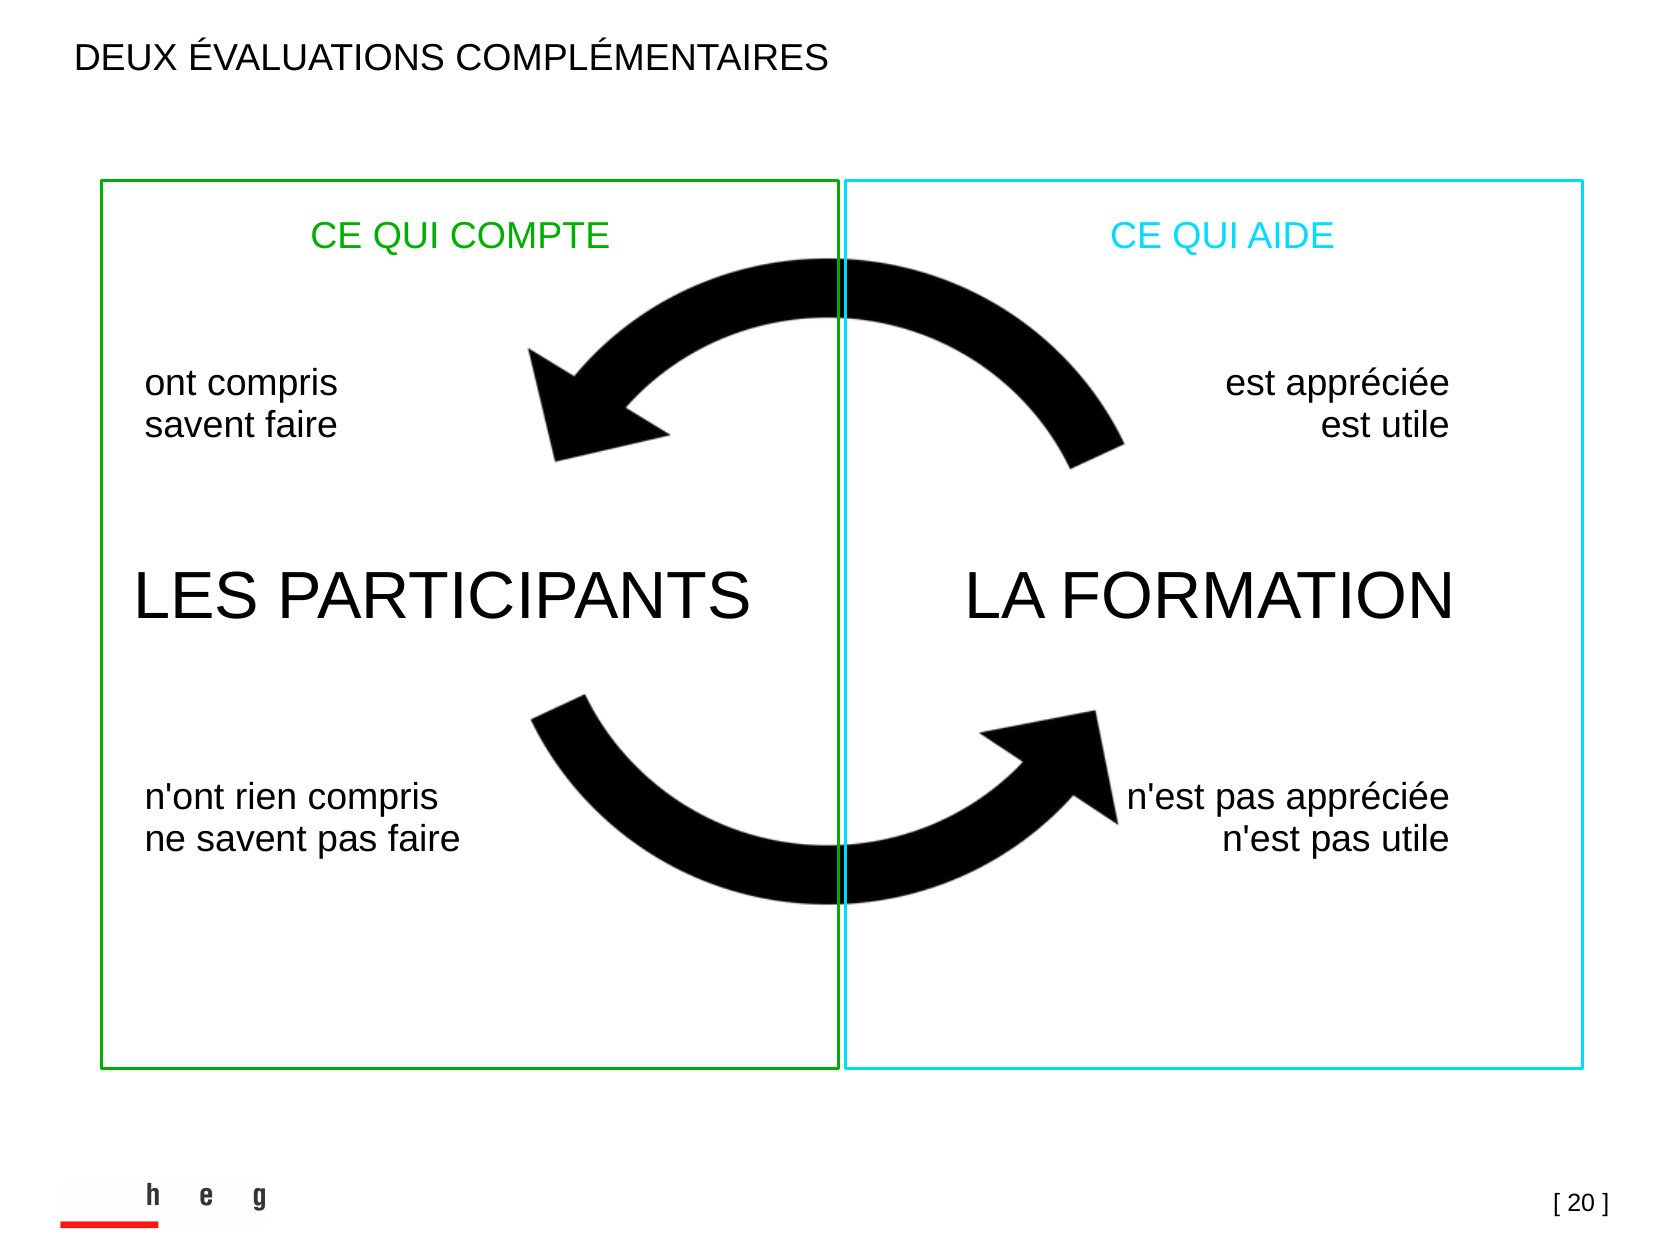

DEUX ÉVALUATIONS COMPLÉMENTAIRES
LES PARTICIPANTS
LA FORMATION
CE QUI COMPTE
CE QUI AIDE
ont compris
savent faire
est appréciée
est utile
n'ont rien compris
ne savent pas faire
n'est pas appréciée
n'est pas utile